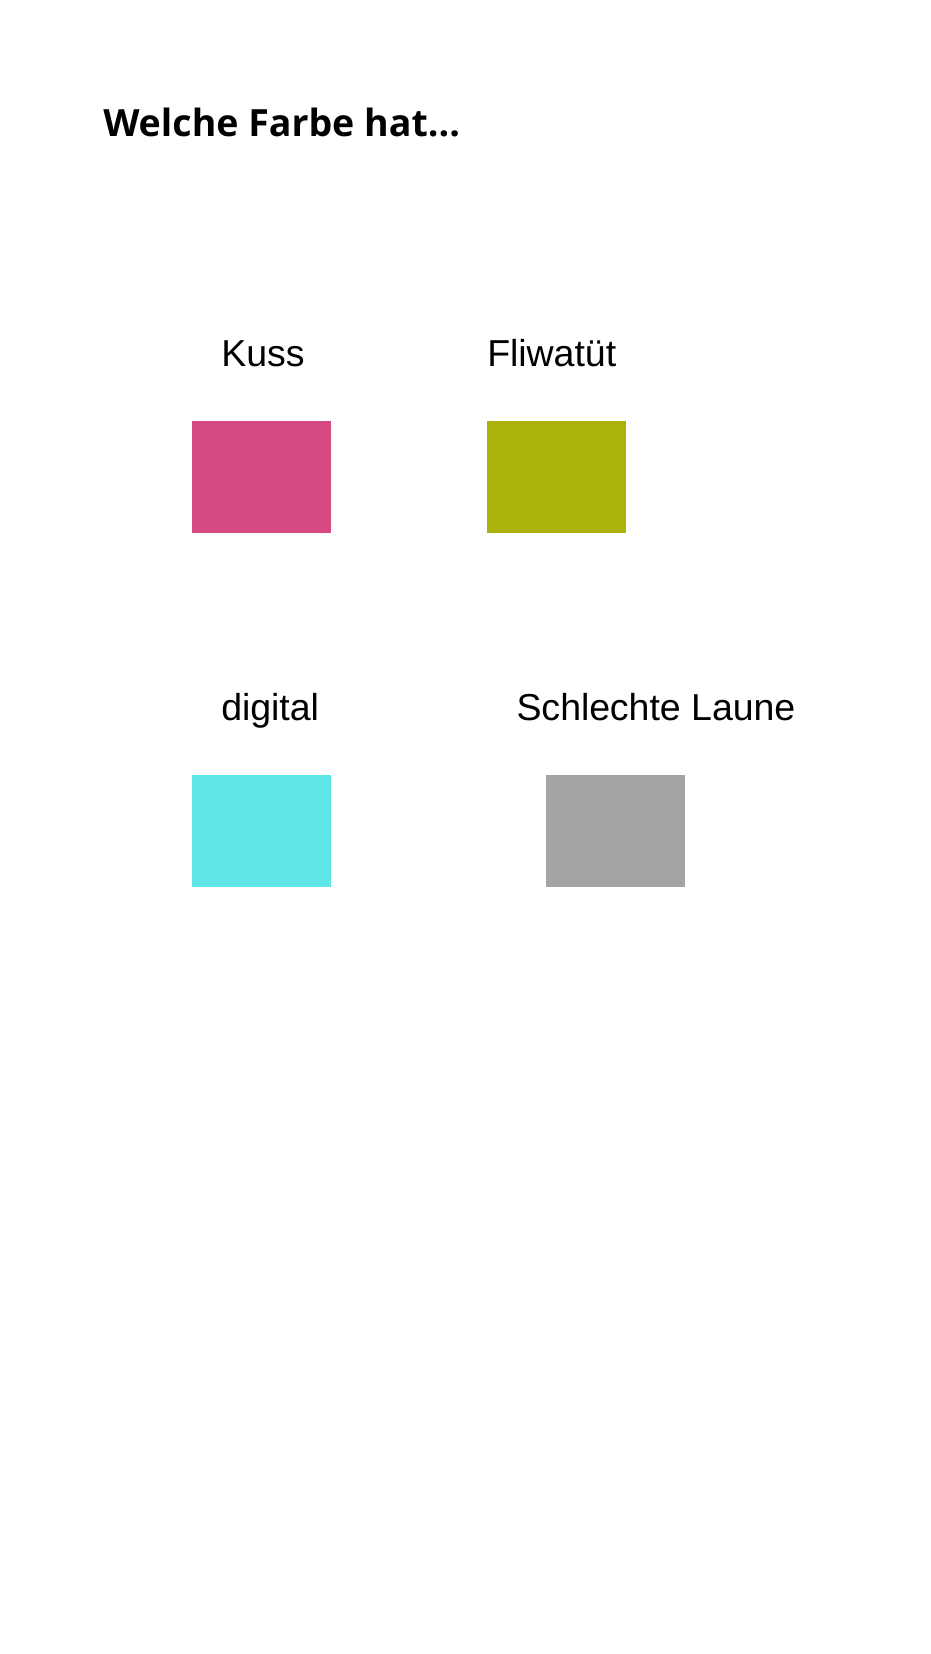

Welche Farbe hat...
Kuss
Fliwatüt
digital
Schlechte Laune